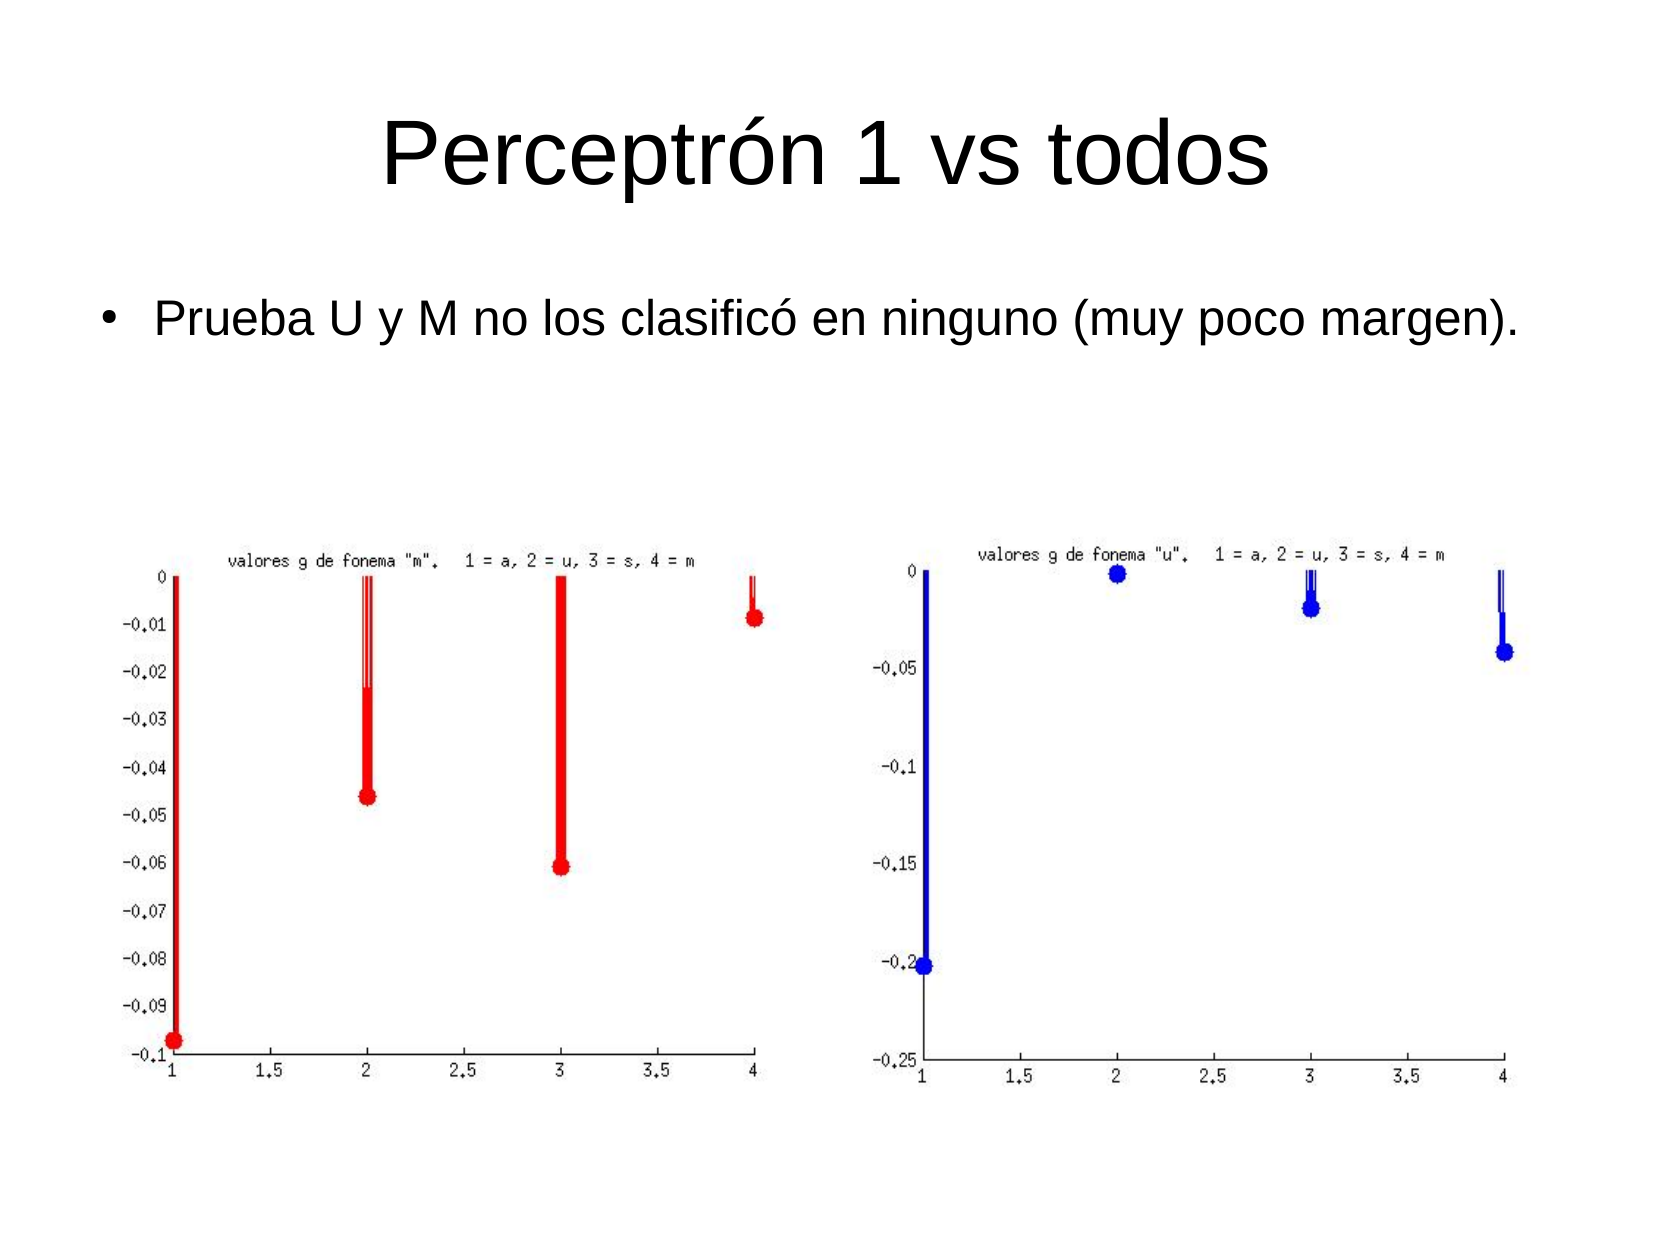

# Perceptrón 1 vs todos
Prueba U y M no los clasificó en ninguno (muy poco margen).